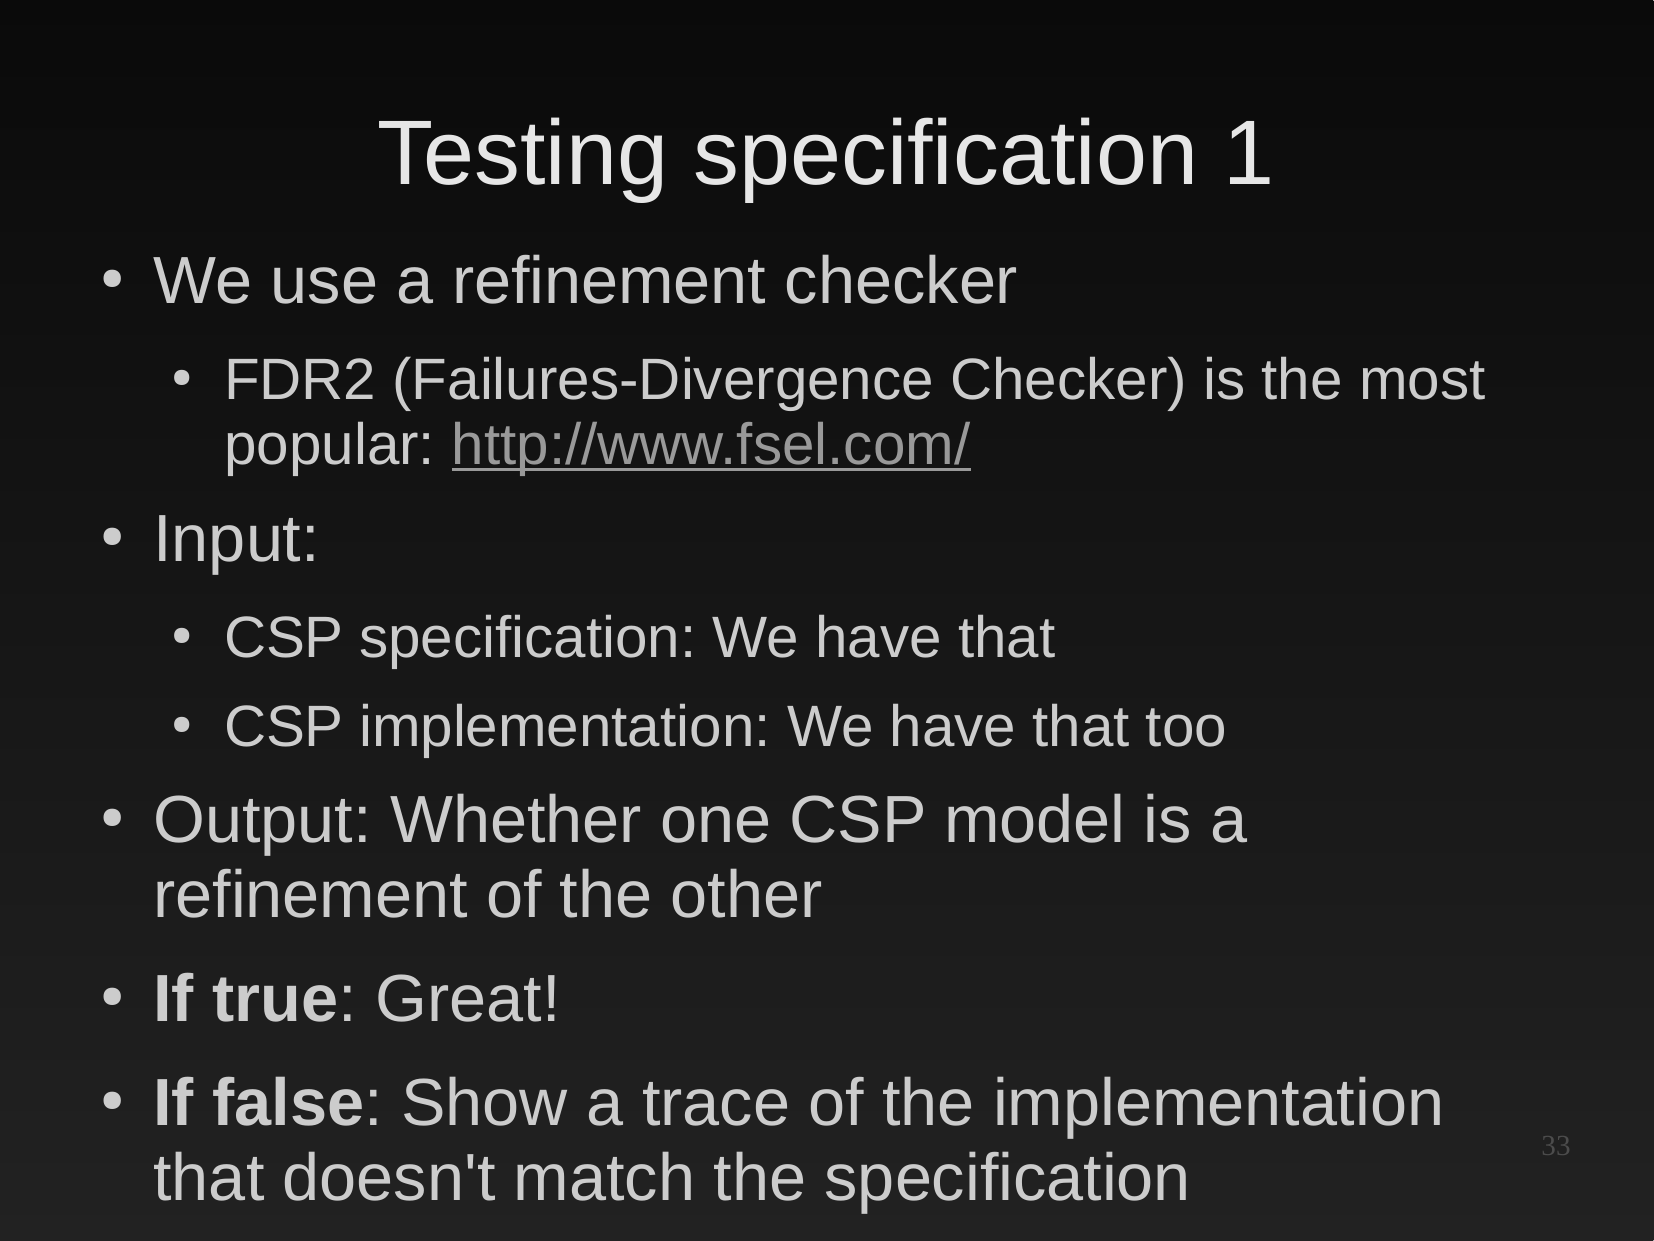

# Testing specification 1
We use a refinement checker
FDR2 (Failures-Divergence Checker) is the most popular: http://www.fsel.com/
Input:
CSP specification: We have that
CSP implementation: We have that too
Output: Whether one CSP model is a refinement of the other
If true: Great!
If false: Show a trace of the implementation that doesn't match the specification
33